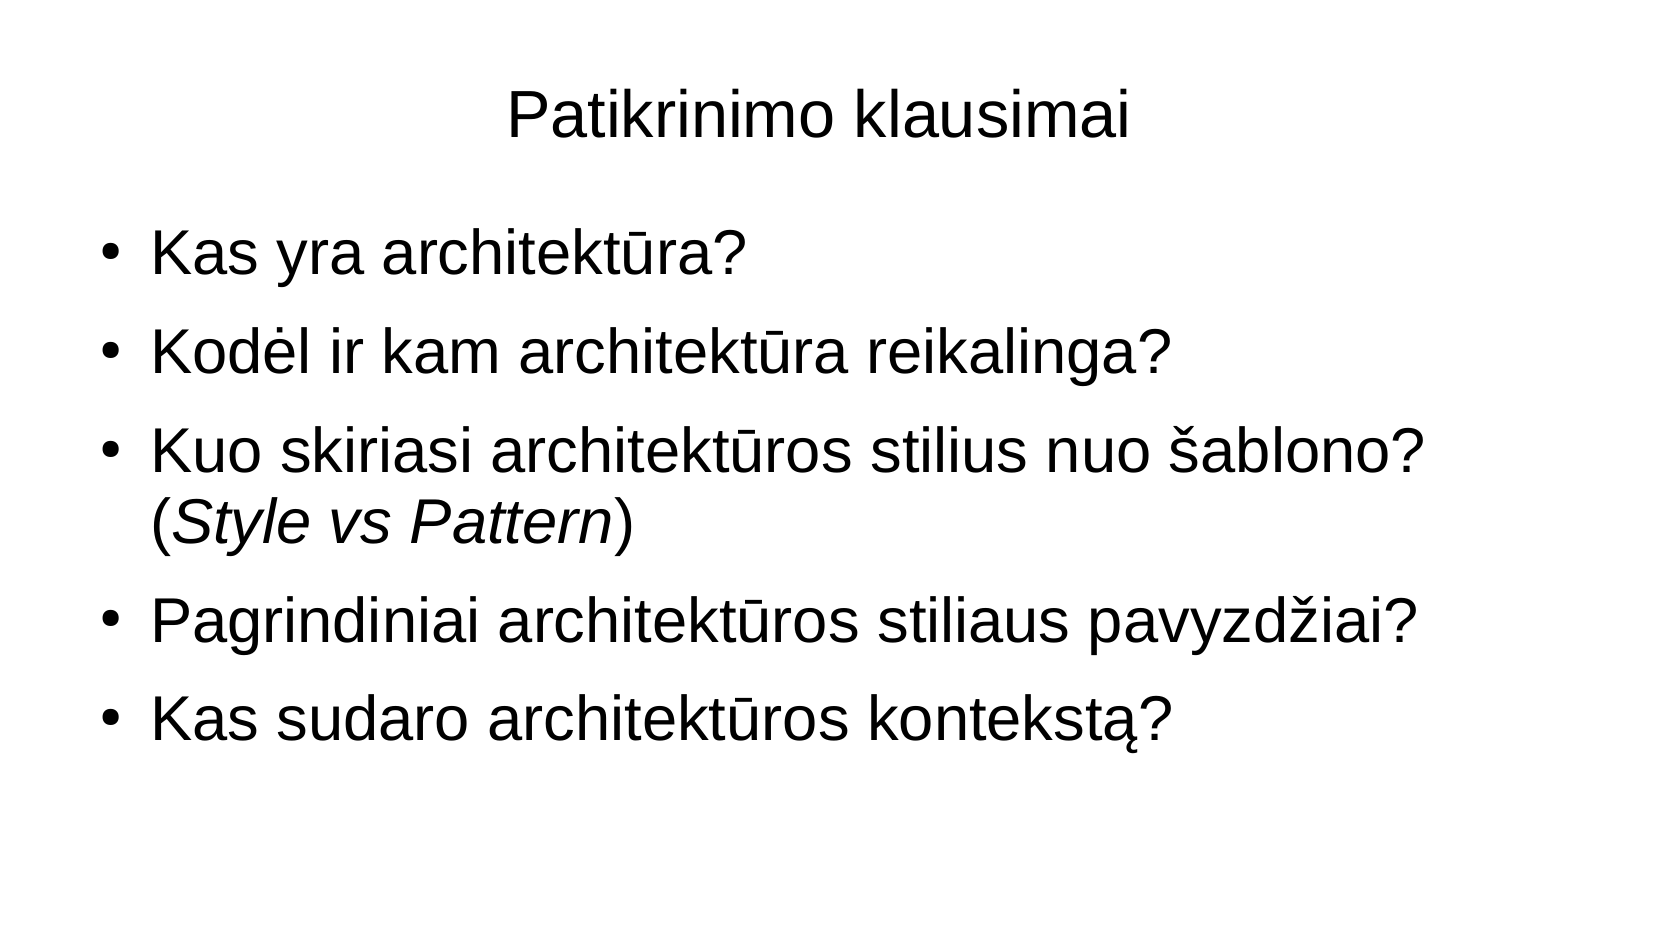

# Patikrinimo klausimai
Kas yra architektūra?
Kodėl ir kam architektūra reikalinga?
Kuo skiriasi architektūros stilius nuo šablono?
(Style vs Pattern)
Pagrindiniai architektūros stiliaus pavyzdžiai?
Kas sudaro architektūros kontekstą?